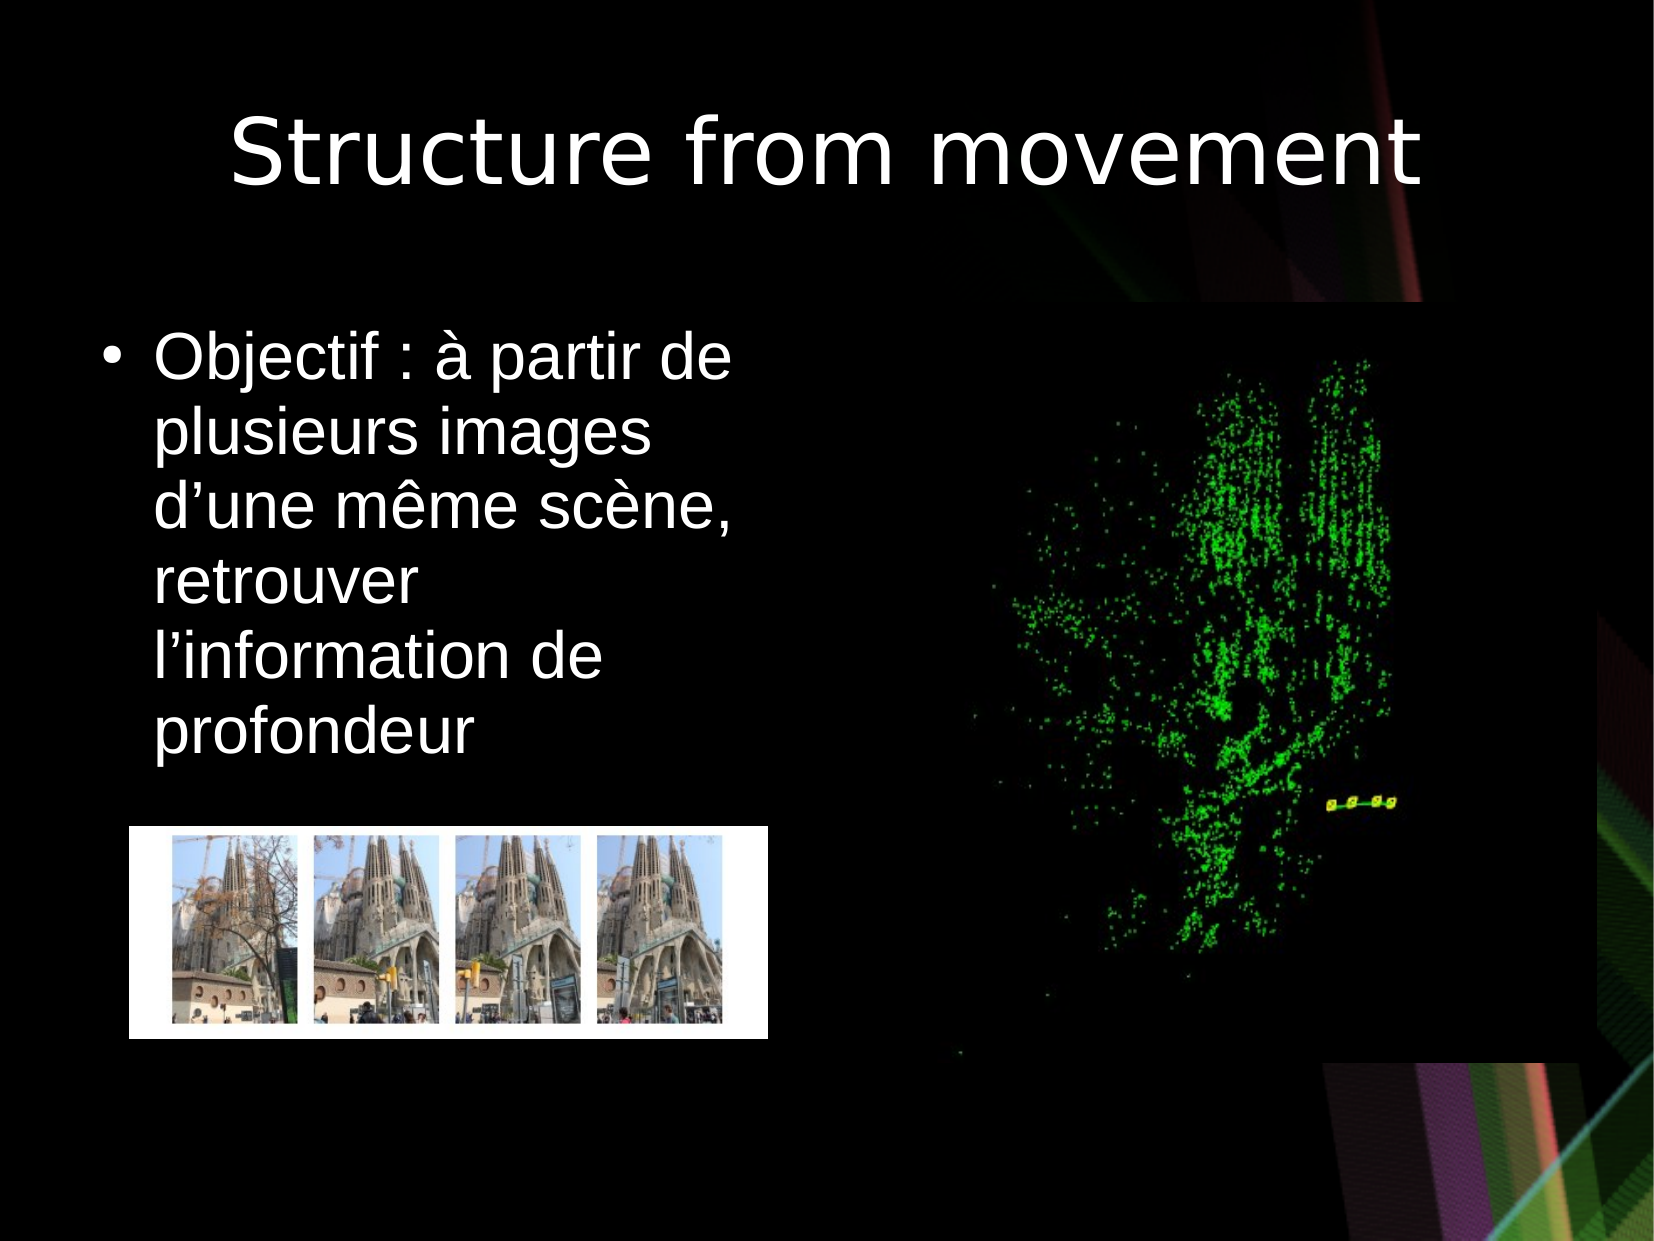

# Structure from movement
Objectif : à partir de plusieurs images d’une même scène, retrouver l’information de profondeur